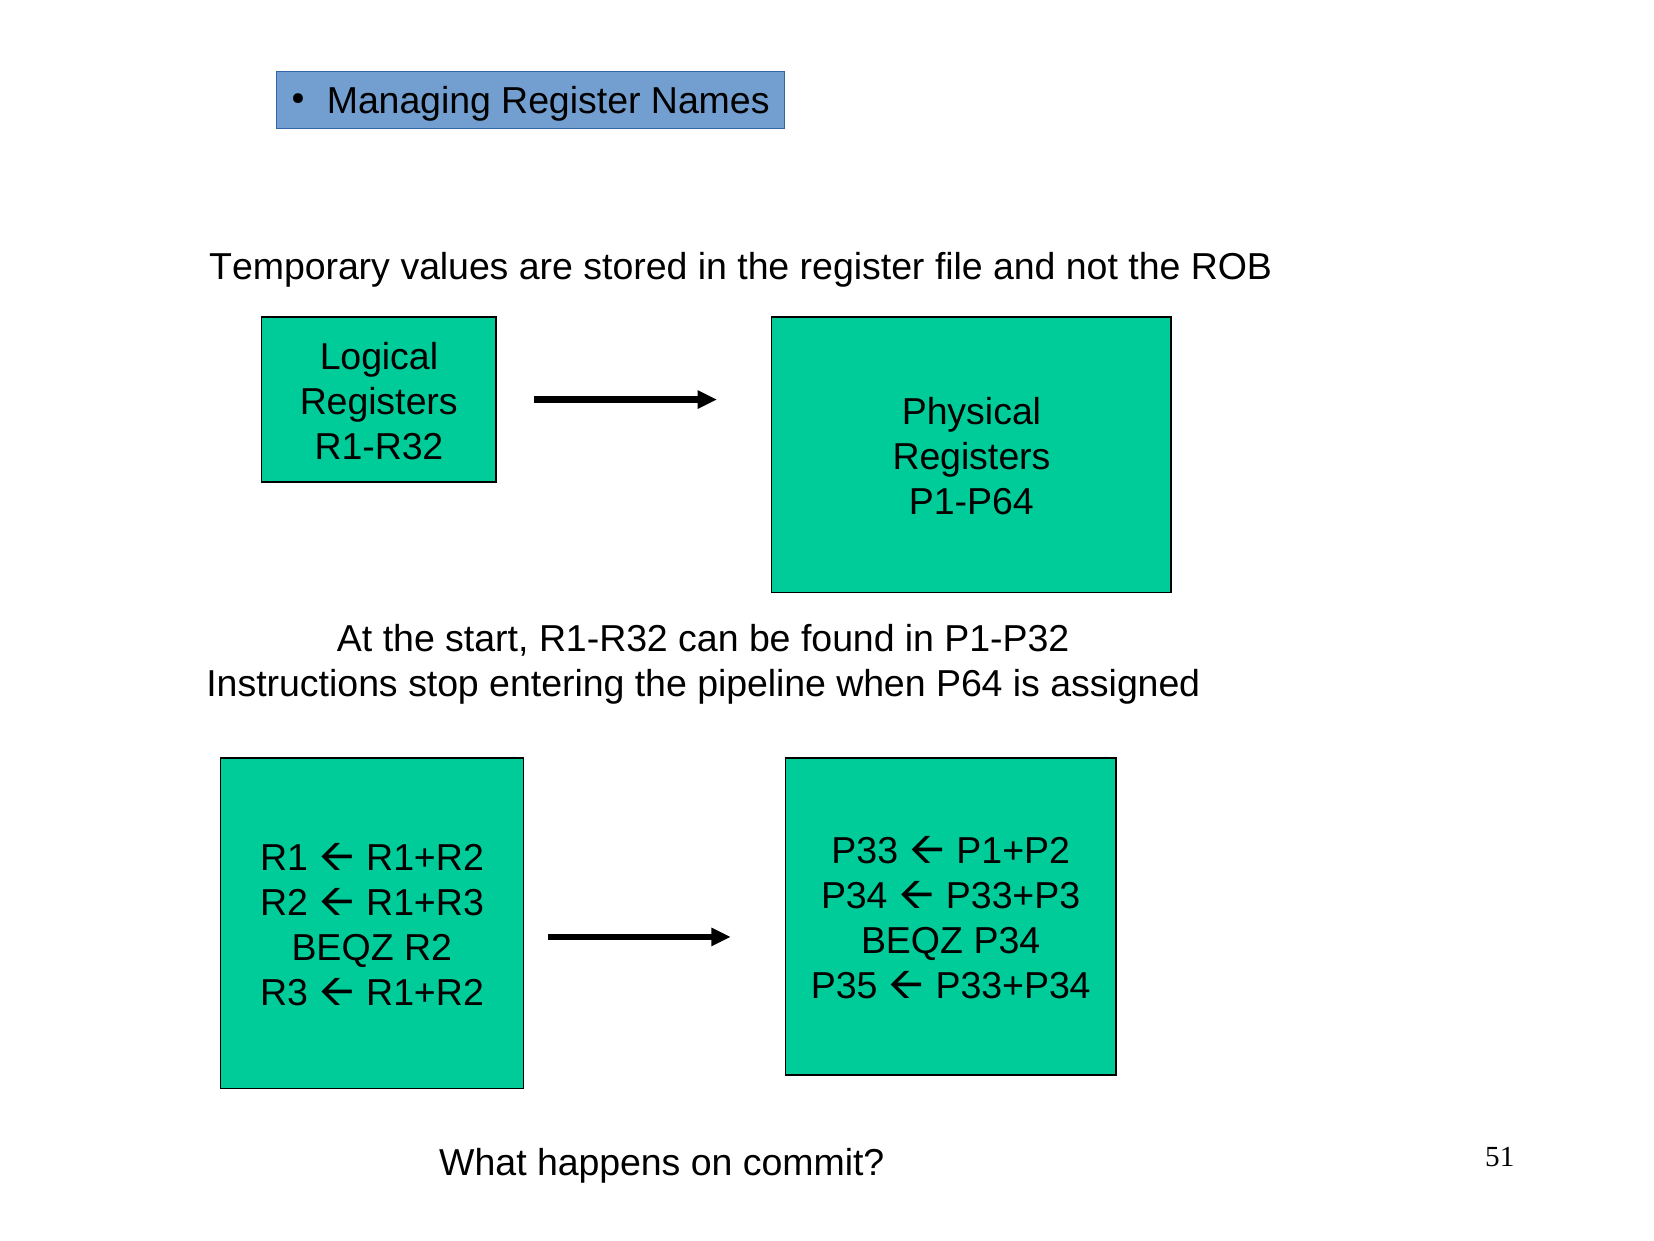

Managing Register Names
Temporary values are stored in the register file and not the ROB
Logical
Registers
R1-R32
Physical
Registers
P1-P64
At the start, R1-R32 can be found in P1-P32
Instructions stop entering the pipeline when P64 is assigned
R1  R1+R2
R2  R1+R3
BEQZ R2
R3  R1+R2
P33  P1+P2
P34  P33+P3
BEQZ P34
P35  P33+P34
What happens on commit?